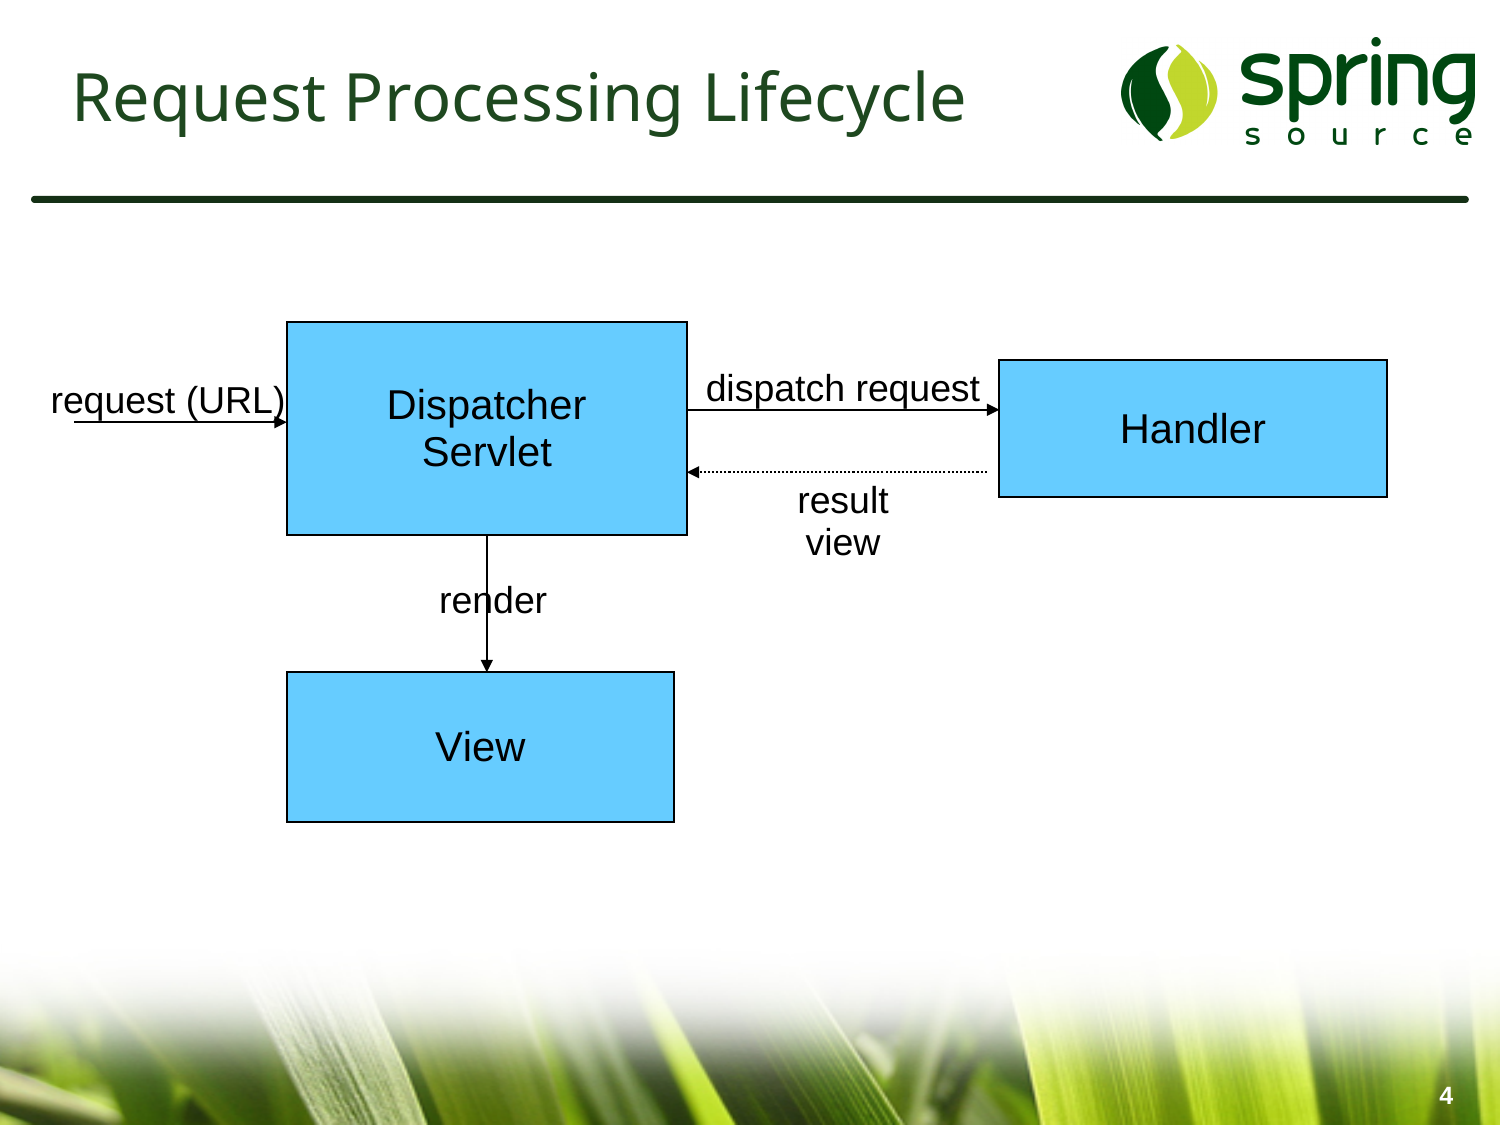

# Request Processing Lifecycle
Dispatcher
Servlet
dispatch request
Handler
request (URL)
result view
render
View